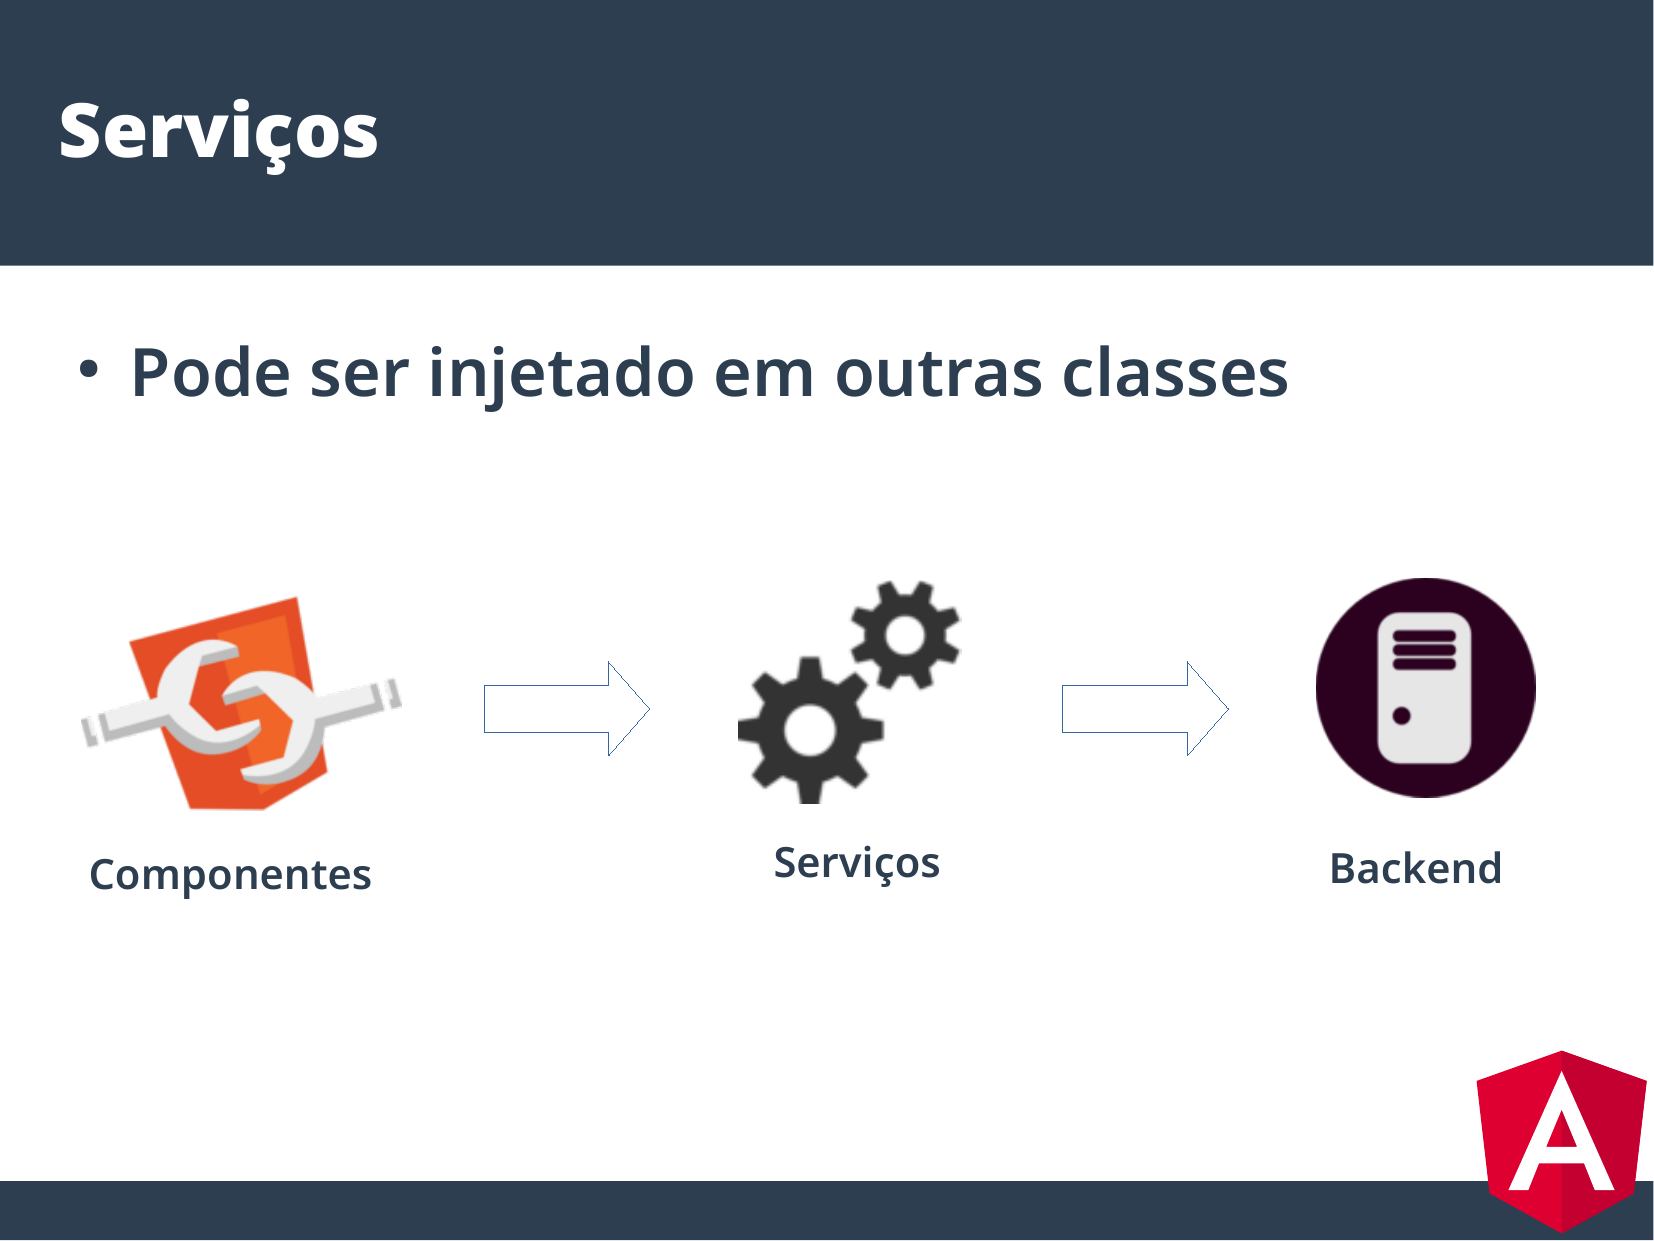

# Serviços
Pode ser injetado em outras classes
Serviços
Backend
Componentes